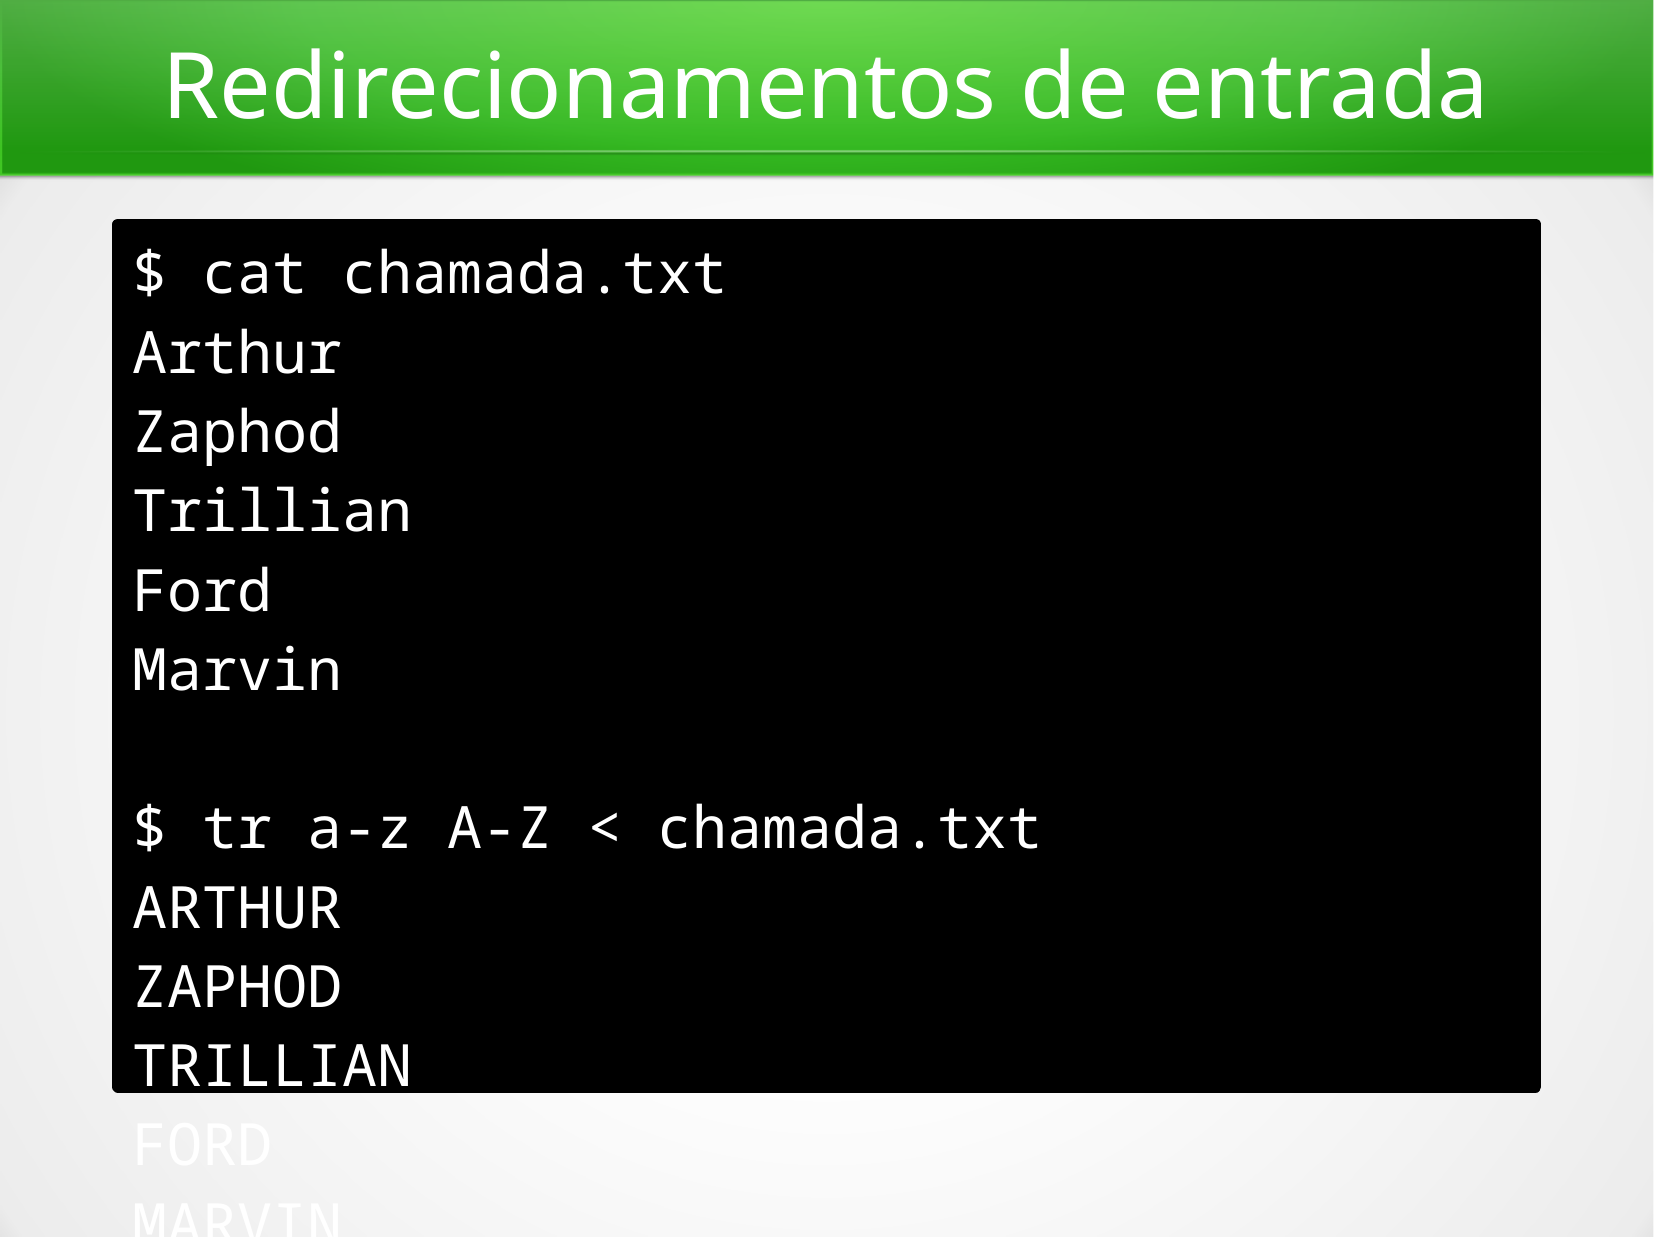

# Redirecionamentos de entrada
$ cat chamada.txt
Arthur
Zaphod
Trillian
Ford
Marvin
$ tr a-z A-Z < chamada.txt
ARTHUR
ZAPHOD
TRILLIAN
FORD
MARVIN